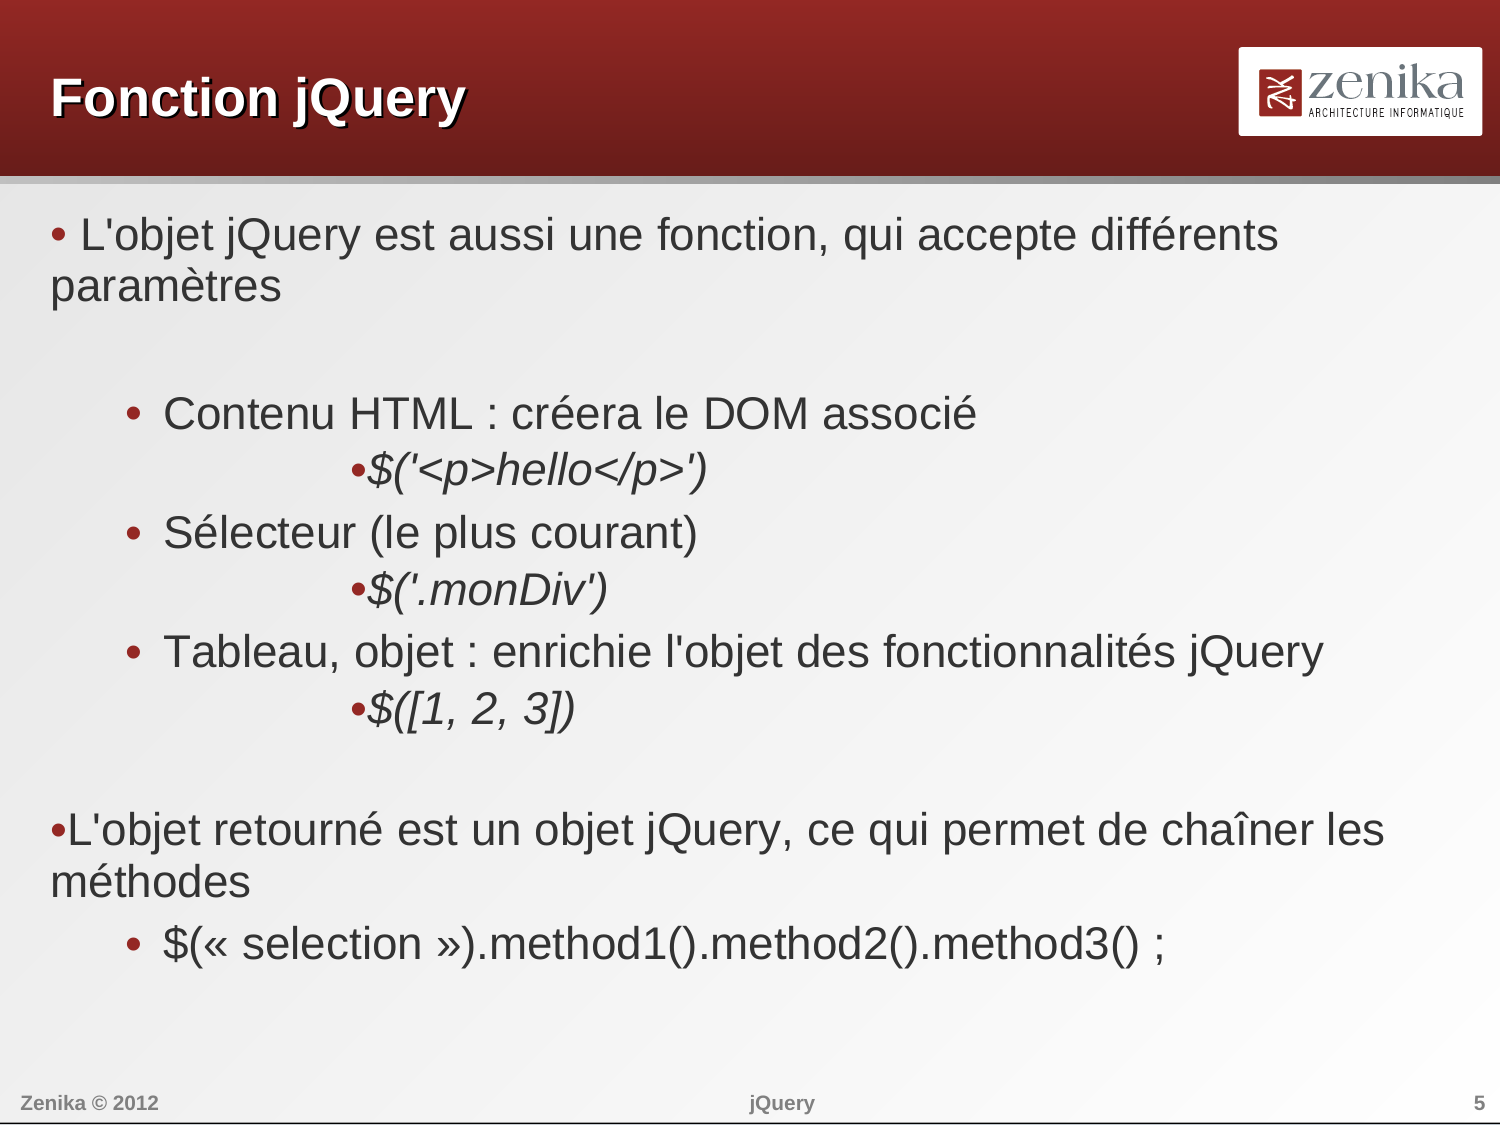

# Fonction jQuery
 L'objet jQuery est aussi une fonction, qui accepte différents paramètres
Contenu HTML : créera le DOM associé
$('<p>hello</p>')
Sélecteur (le plus courant)
$('.monDiv')
Tableau, objet : enrichie l'objet des fonctionnalités jQuery
$([1, 2, 3])
L'objet retourné est un objet jQuery, ce qui permet de chaîner les méthodes
$(« selection »).method1().method2().method3() ;